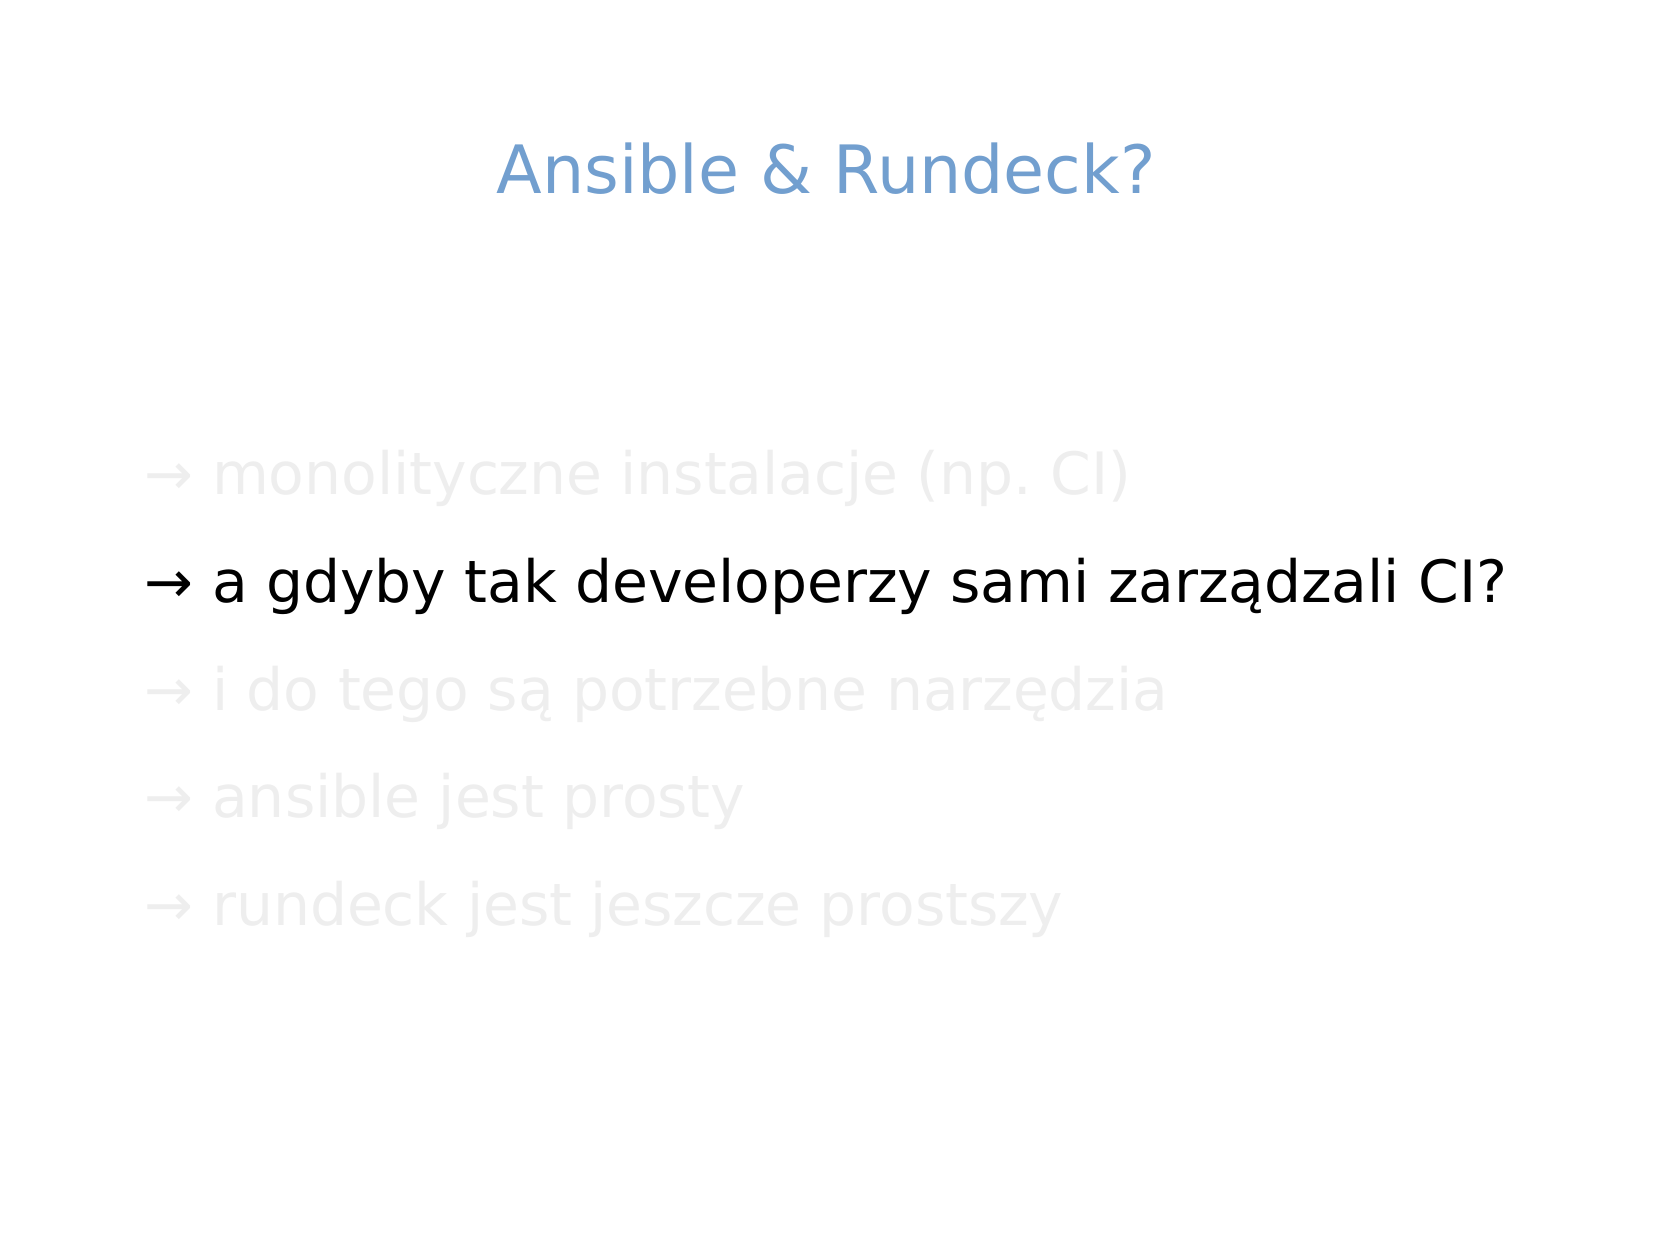

Ansible & Rundeck?
→ monolityczne instalacje (np. CI)
→ a gdyby tak developerzy sami zarządzali CI?
→ i do tego są potrzebne narzędzia
→ ansible jest prosty
→ rundeck jest jeszcze prostszy